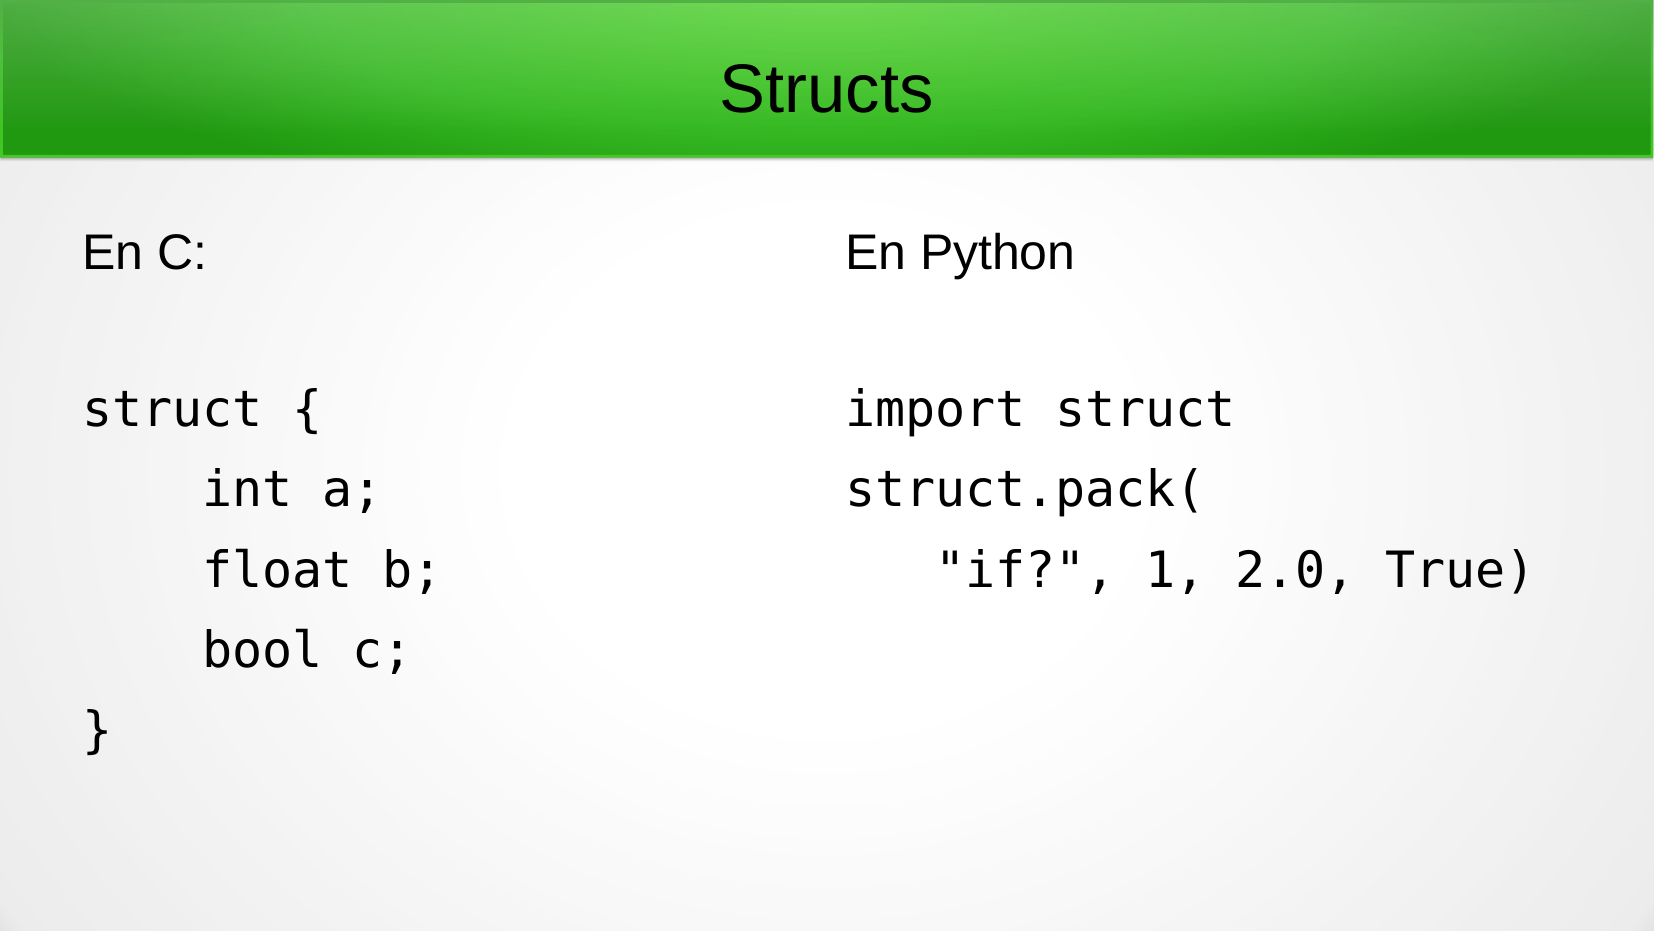

# Structs
En C:
struct {
 int a;
 float b;
 bool c;
}
En Python
import struct
struct.pack(
 "if?", 1, 2.0, True)